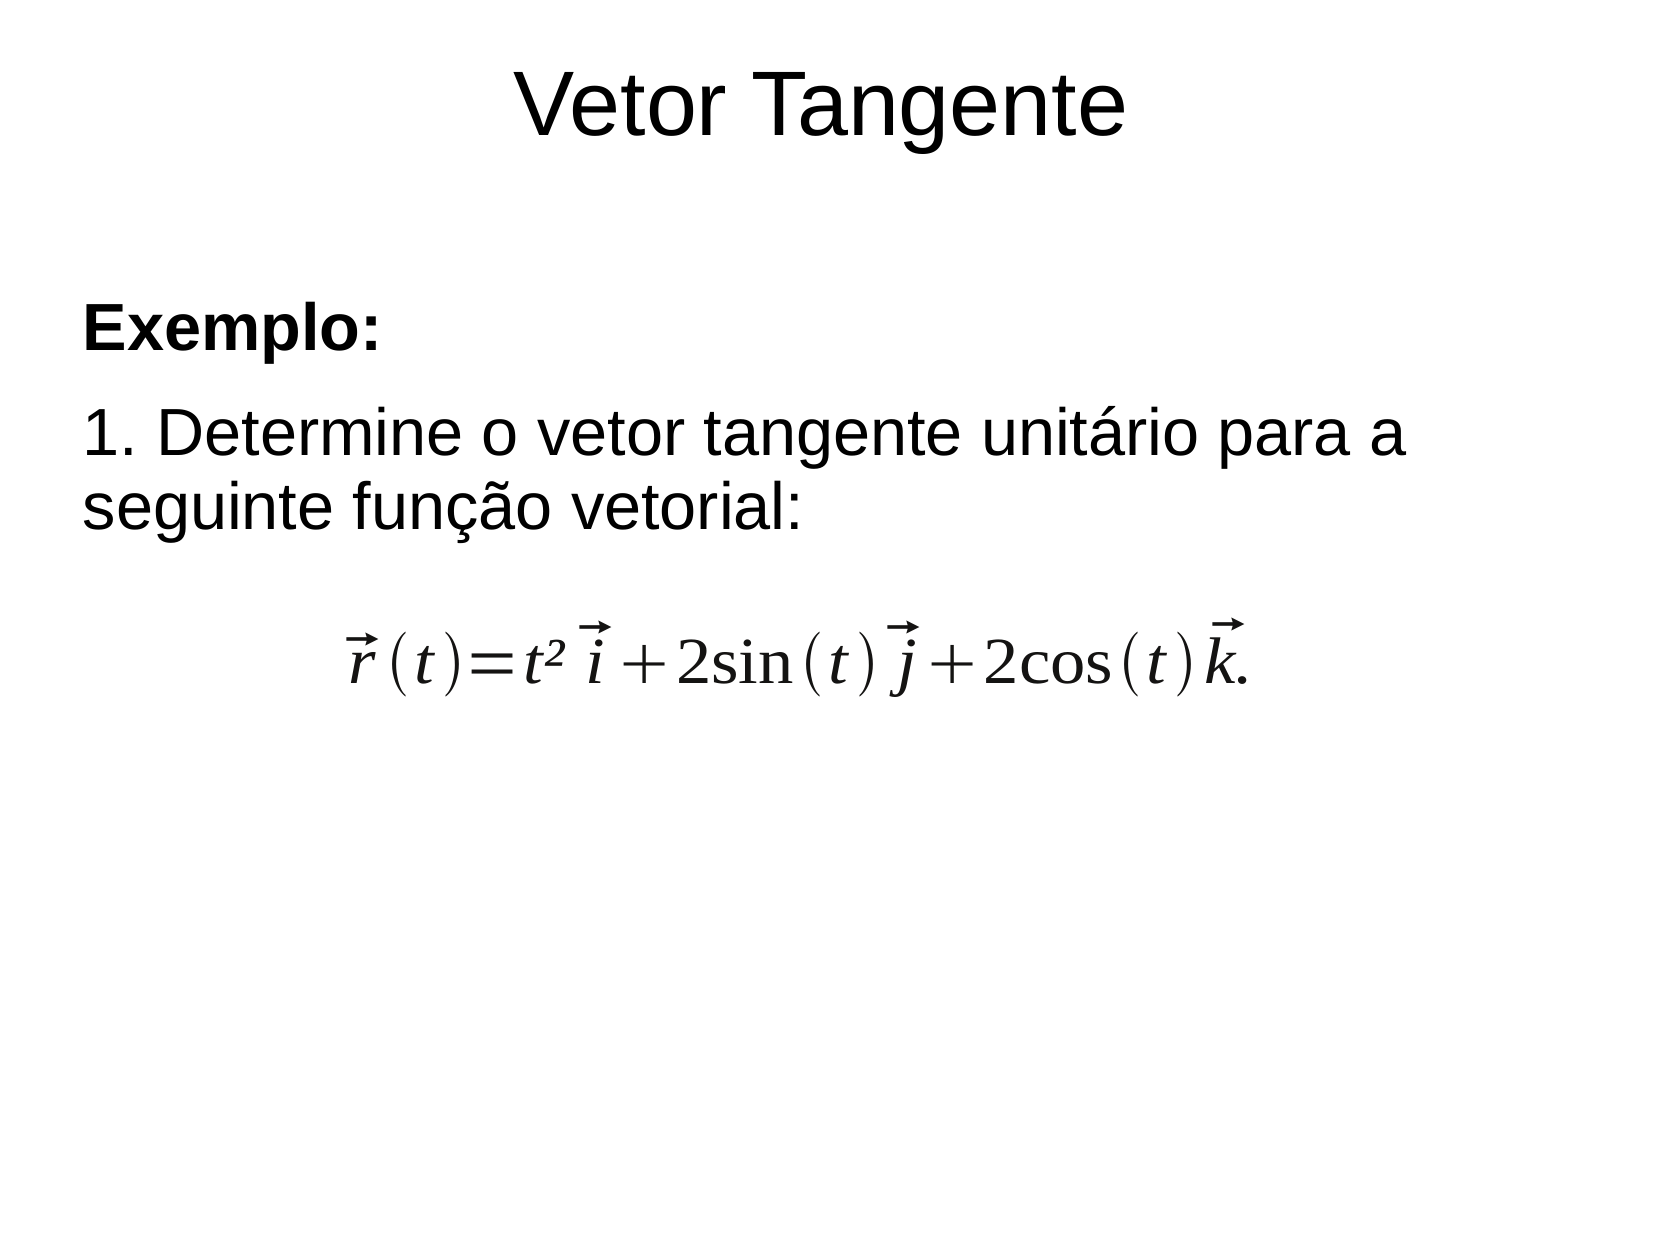

Vetor Tangente
# Exemplo:
1. Determine o vetor tangente unitário para a seguinte função vetorial: